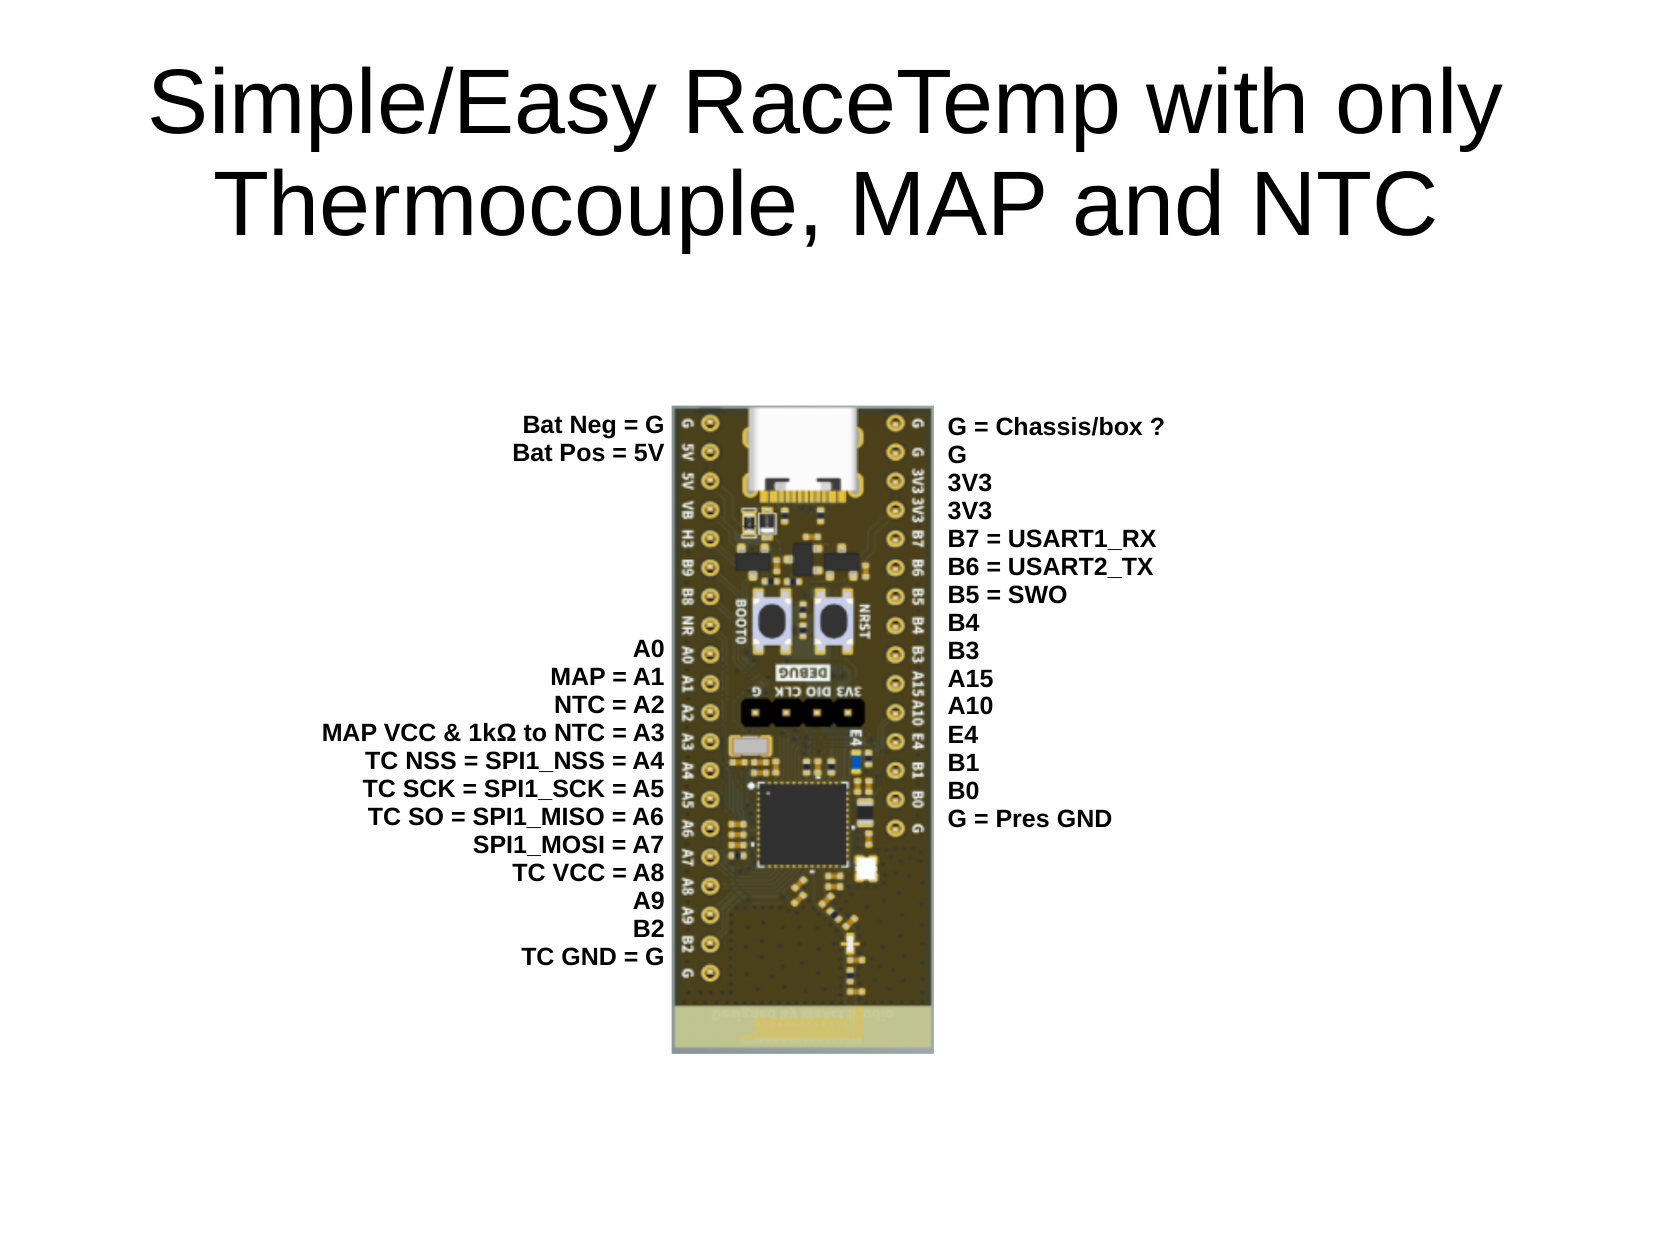

# Simple/Easy RaceTemp with only Thermocouple, MAP and NTC
Bat Neg = G
Bat Pos = 5V
 A0
MAP = A1
NTC = A2
MAP VCC & 1kΩ to NTC = A3
TC NSS = SPI1_NSS = A4
TC SCK = SPI1_SCK = A5
TC SO = SPI1_MISO = A6
SPI1_MOSI = A7
 TC VCC = A8
A9
B2
TC GND = G
G = Chassis/box ?
G
3V3
3V3
B7 = USART1_RX
B6 = USART2_TX
B5 = SWO
B4
B3
A15
A10
E4
B1
B0
G = Pres GND